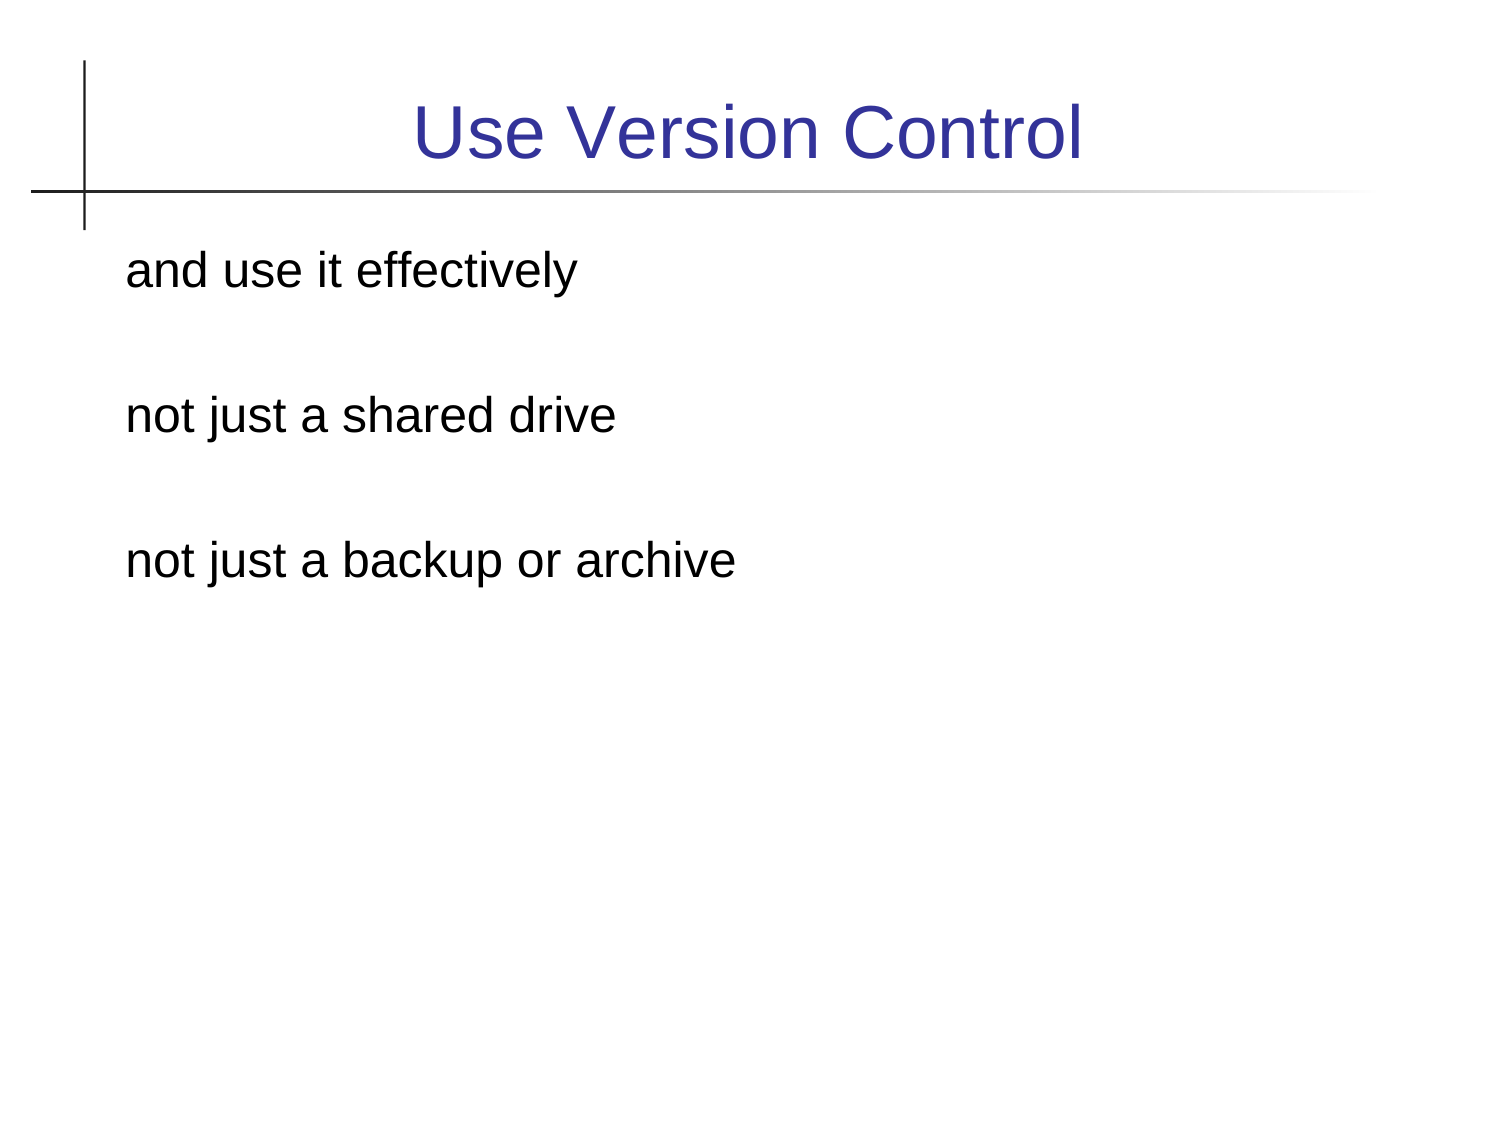

# Use Version Control
and use it effectively
not just a shared drive
not just a backup or archive